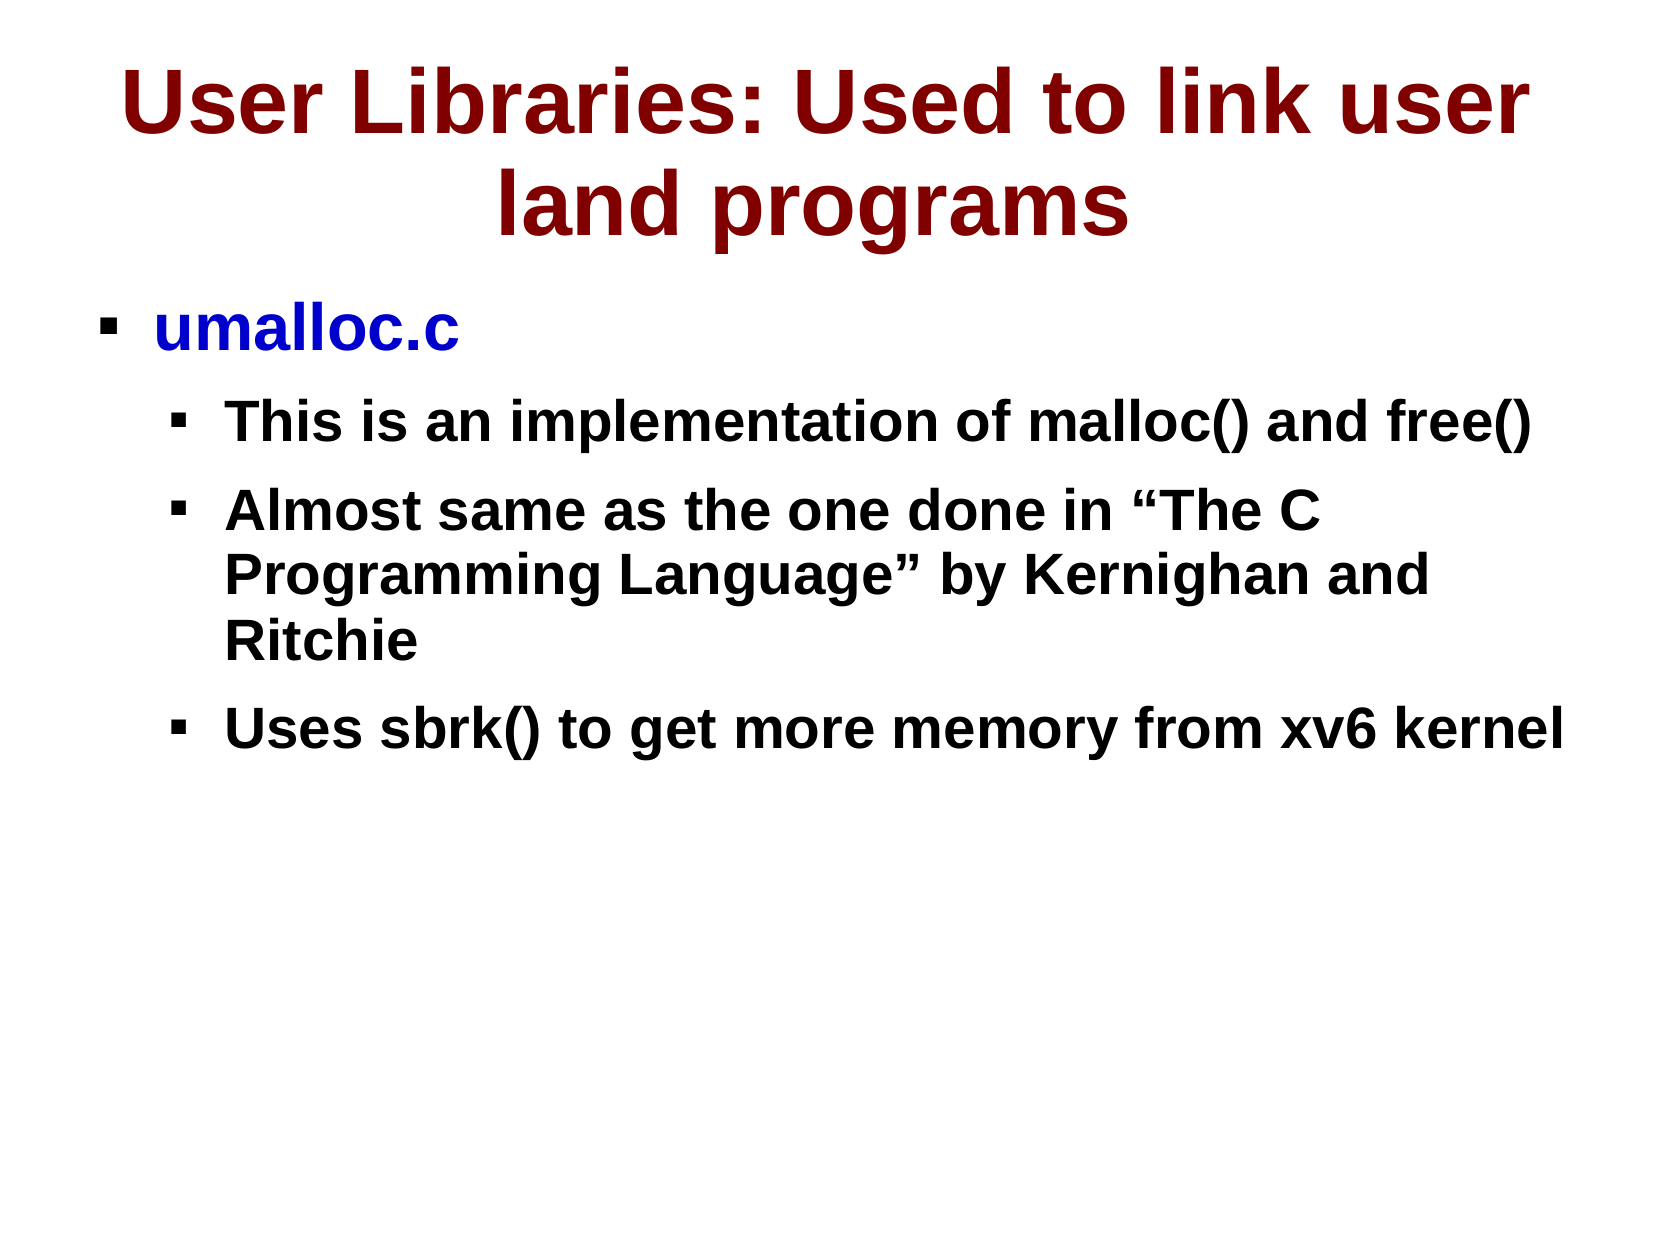

# User Libraries: Used to link user land programs
umalloc.c
This is an implementation of malloc() and free()
Almost same as the one done in “The C Programming Language” by Kernighan and Ritchie
Uses sbrk() to get more memory from xv6 kernel